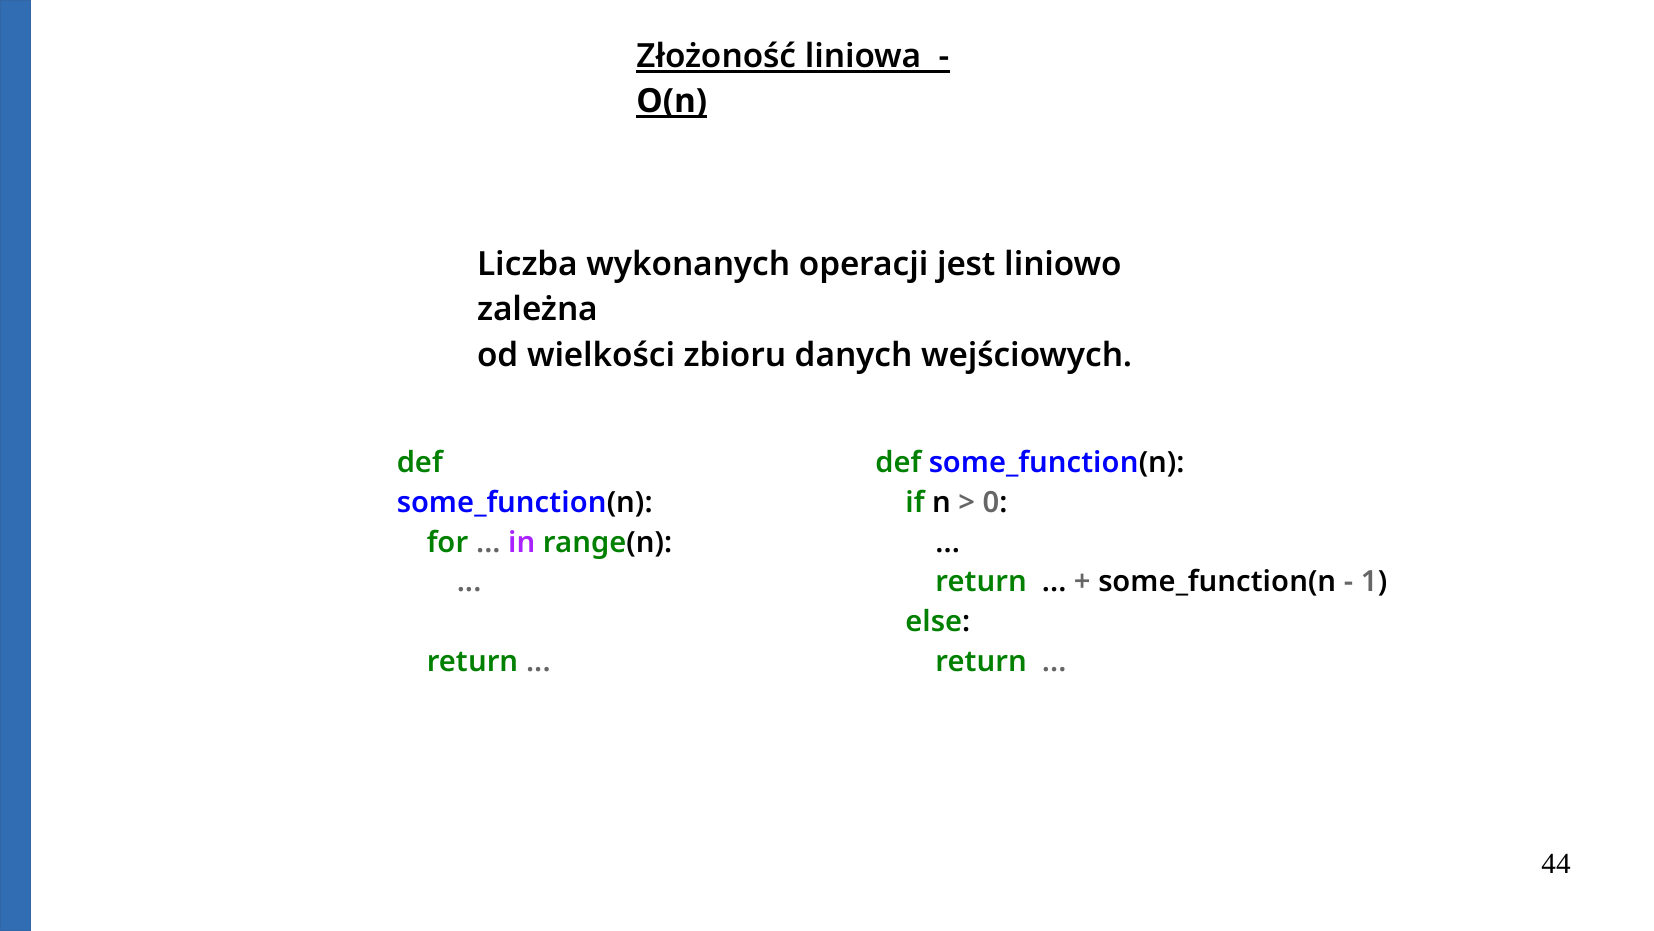

Złożoność liniowa - O(n)
Liczba wykonanych operacji jest liniowo zależna
od wielkości zbioru danych wejściowych.
def some_function(n):
 for ... in range(n):
 ...
 return ...
def some_function(n):
 if n > 0:
 ...
 return ... + some_function(n - 1)
 else:
 return ...
44